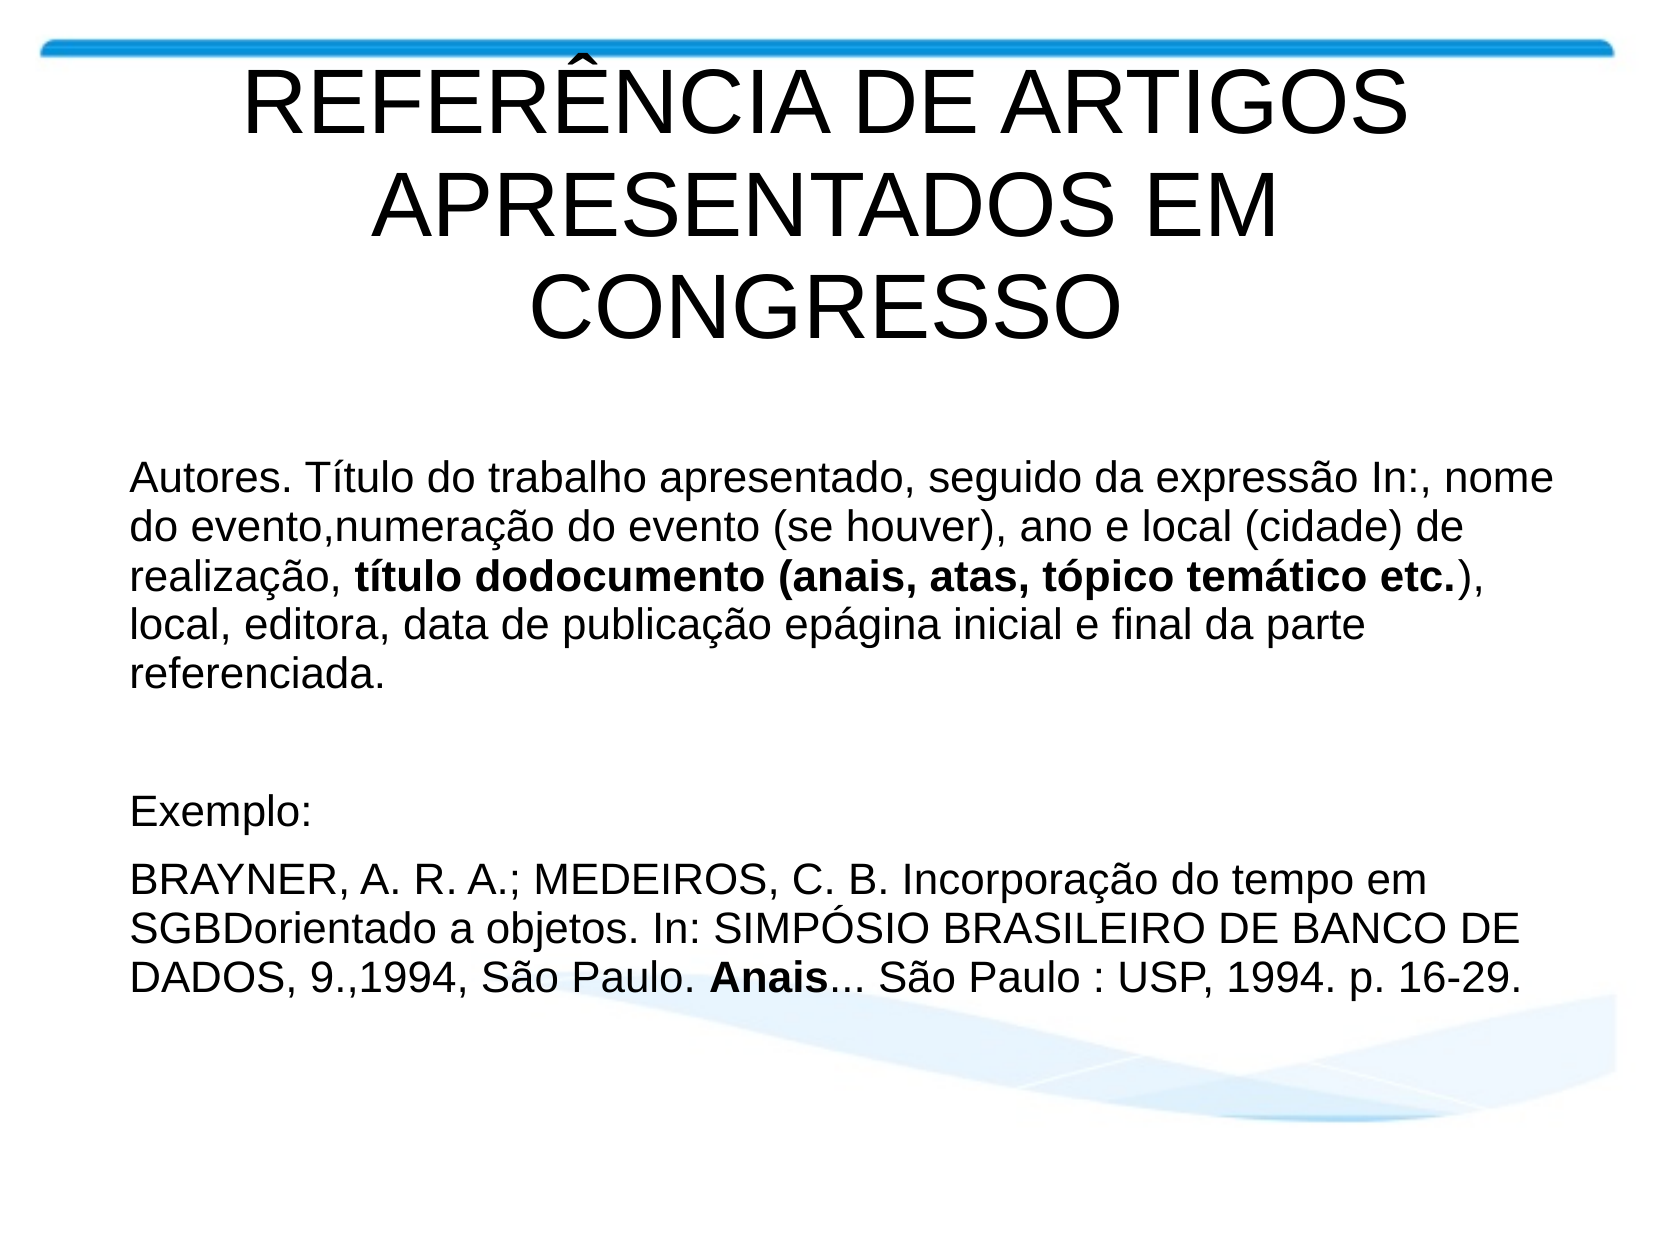

# REFERÊNCIA DE ARTIGOS APRESENTADOS EM CONGRESSO
Autores. Título do trabalho apresentado, seguido da expressão In:, nome do evento,numeração do evento (se houver), ano e local (cidade) de realização, título dodocumento (anais, atas, tópico temático etc.), local, editora, data de publicação epágina inicial e final da parte referenciada.
Exemplo:
BRAYNER, A. R. A.; MEDEIROS, C. B. Incorporação do tempo em SGBDorientado a objetos. In: SIMPÓSIO BRASILEIRO DE BANCO DE DADOS, 9.,1994, São Paulo. Anais... São Paulo : USP, 1994. p. 16-29.